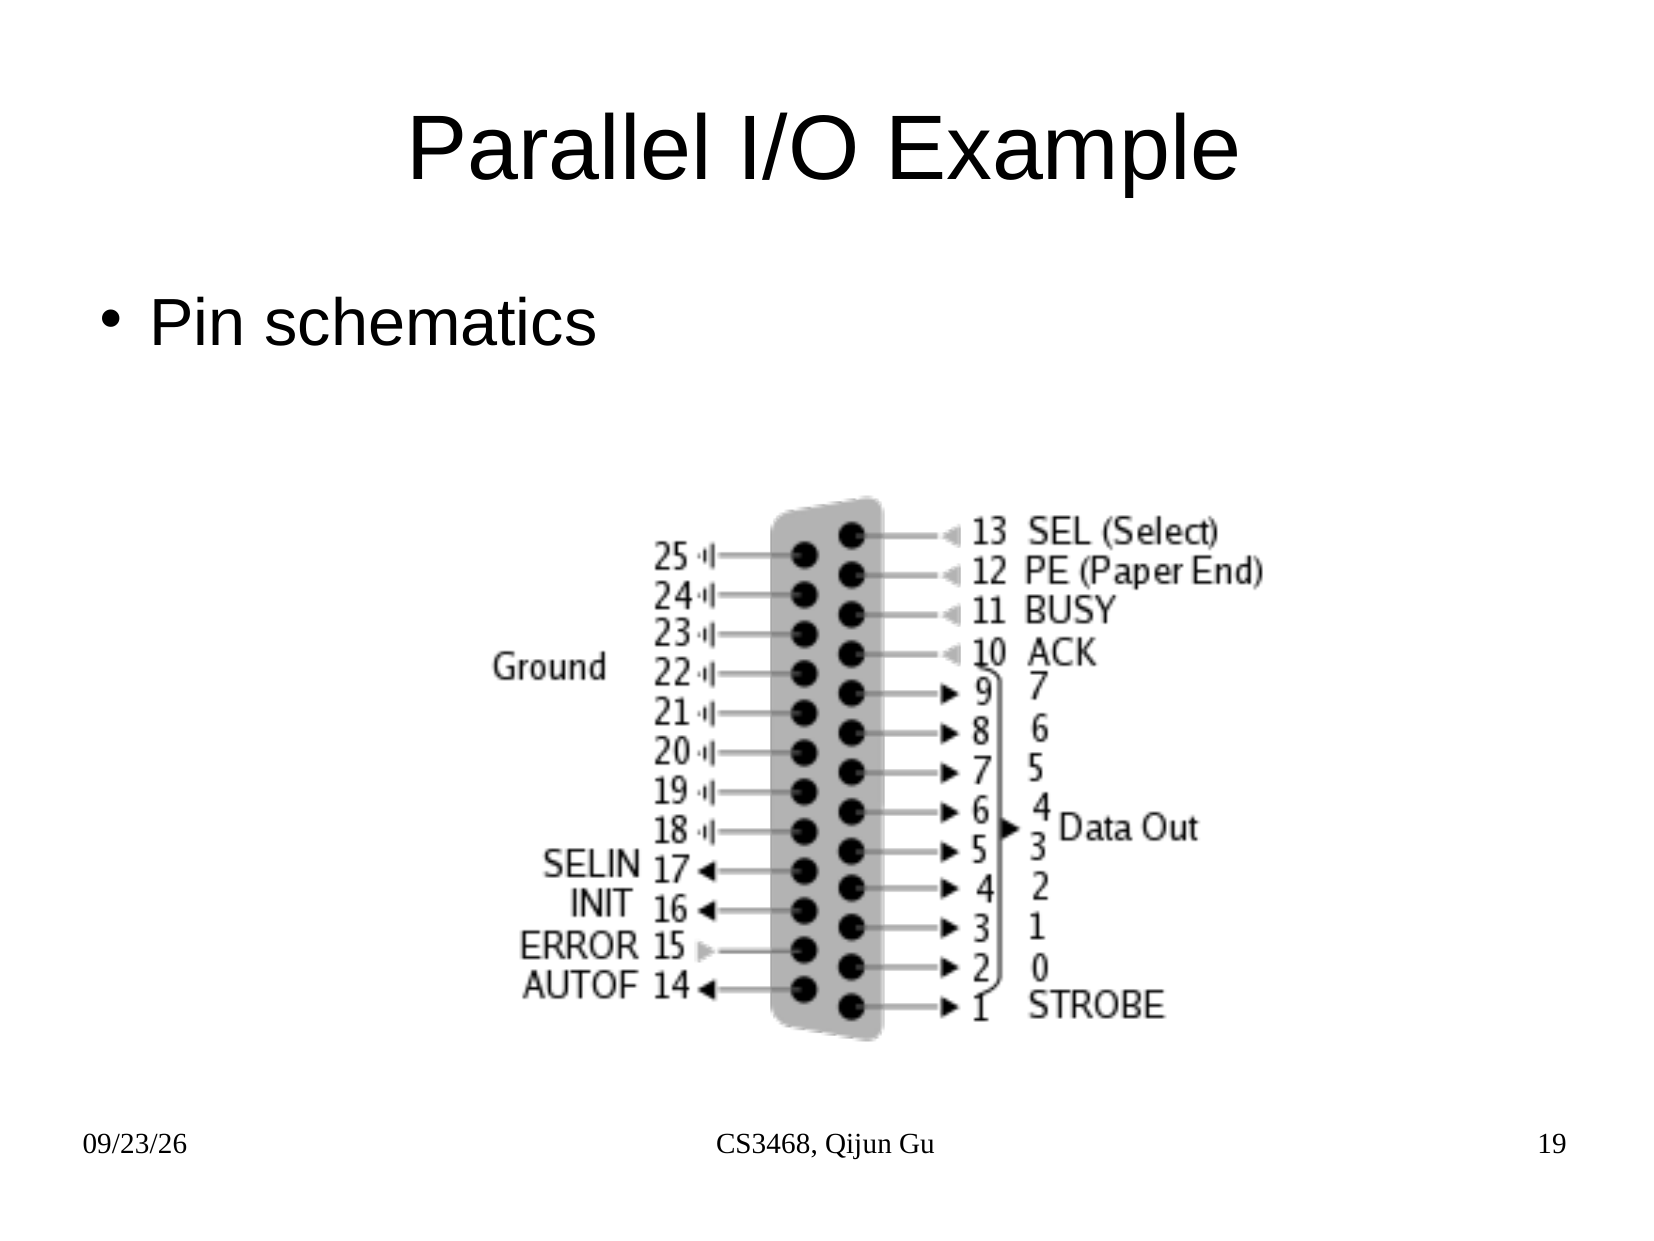

# Parallel I/O Example
Pin schematics
CS3468, Qijun Gu
19